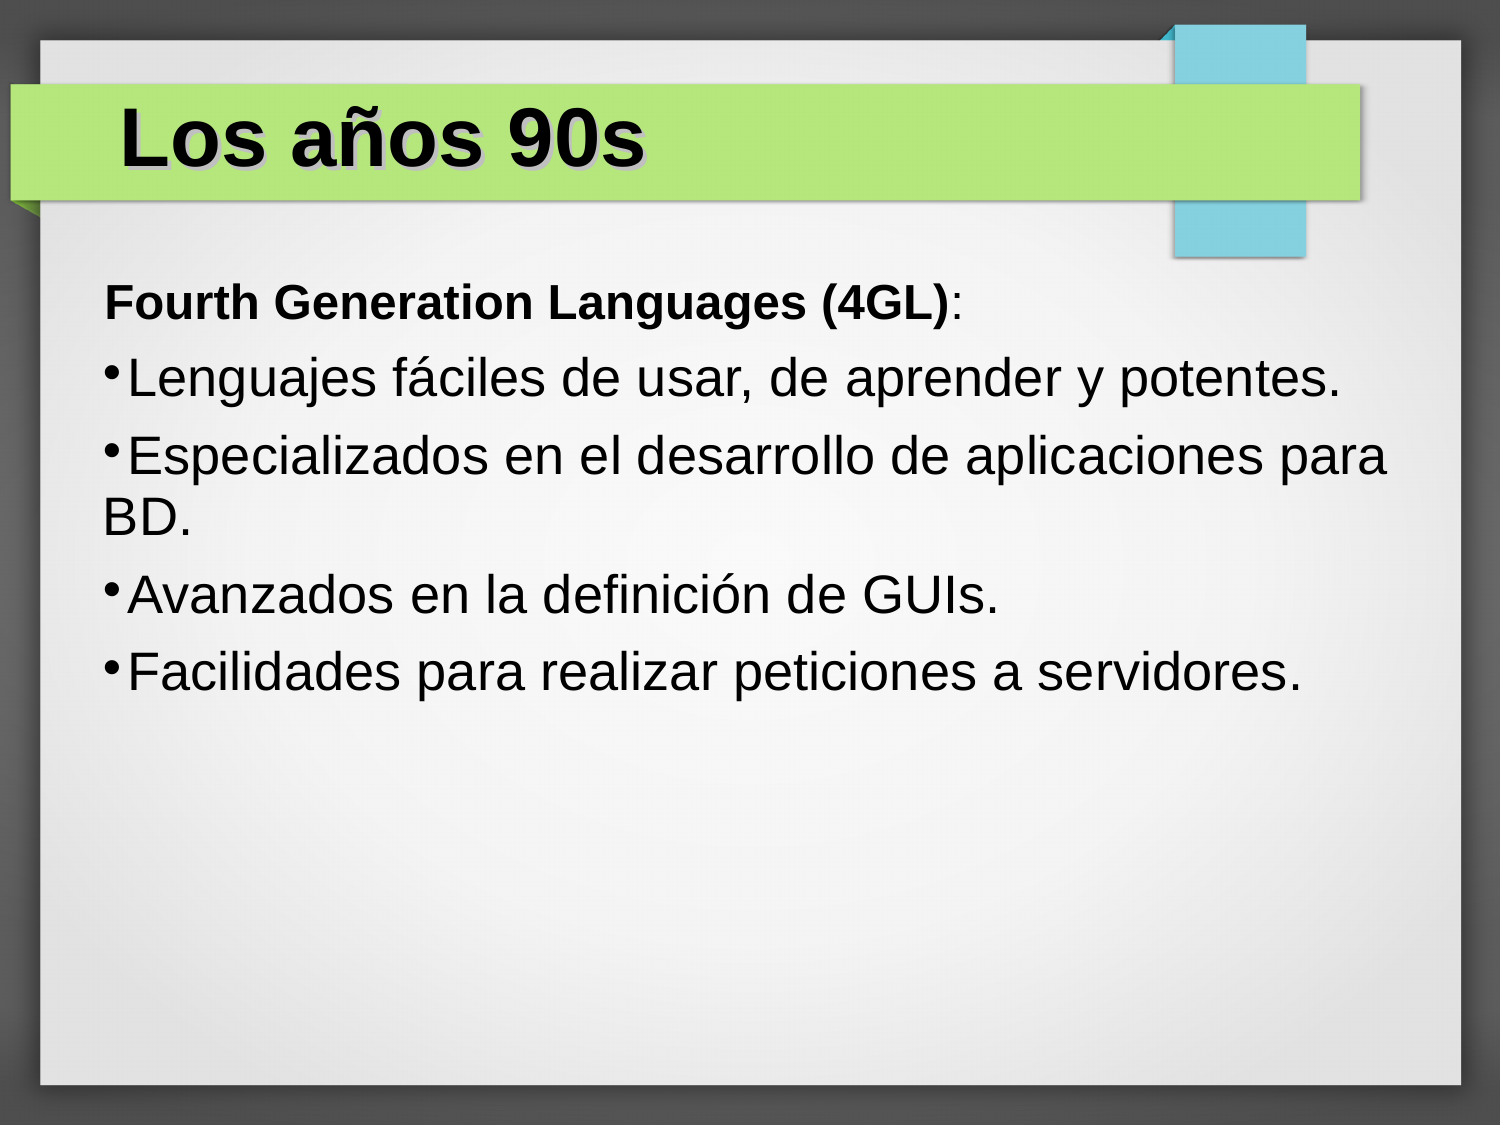

# Los años 90s
Fourth Generation Languages (4GL):
Lenguajes fáciles de usar, de aprender y potentes.
Especializados en el desarrollo de aplicaciones para BD.
Avanzados en la definición de GUIs.
Facilidades para realizar peticiones a servidores.